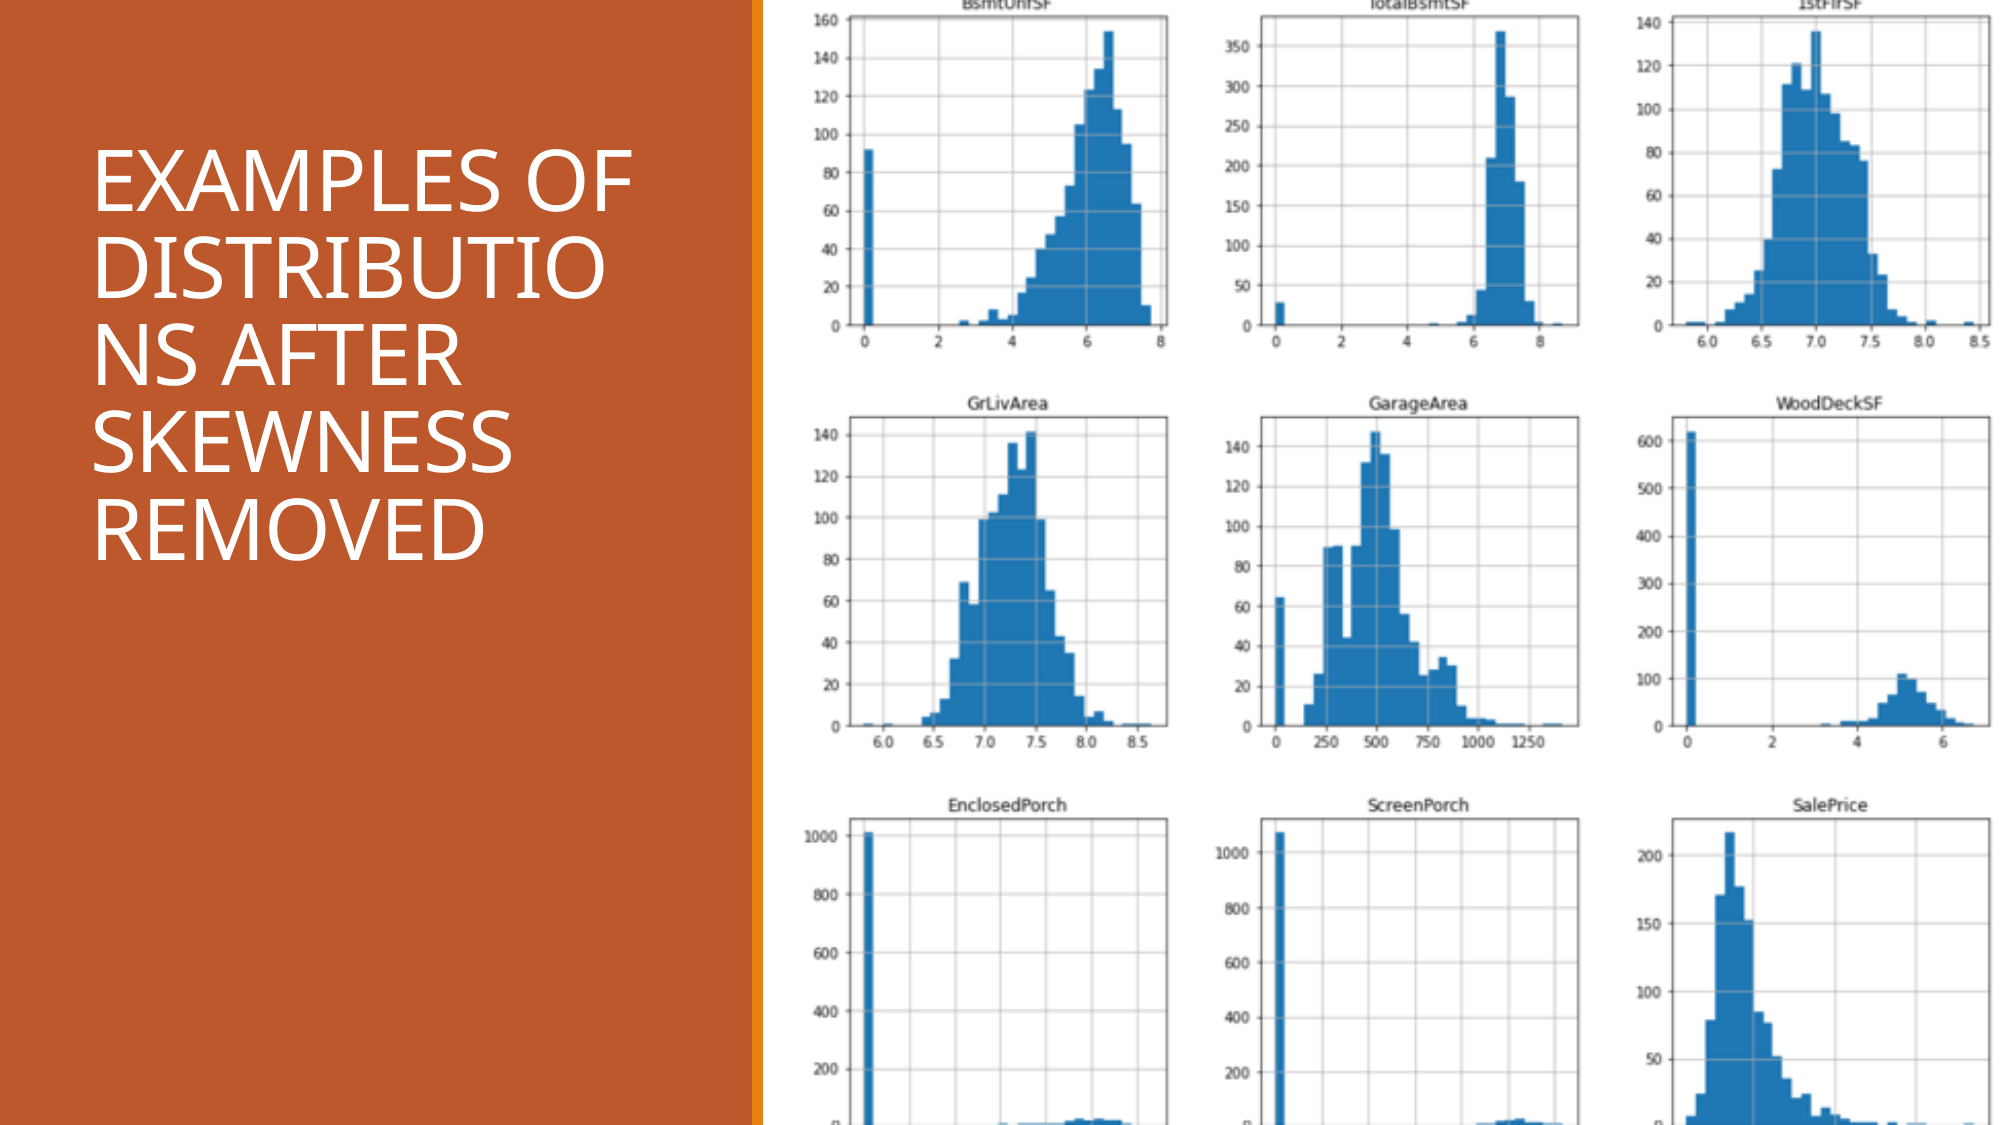

# EXAMPLES OF DISTRIBUTIONS AFTER SKEWNESS REMOVED